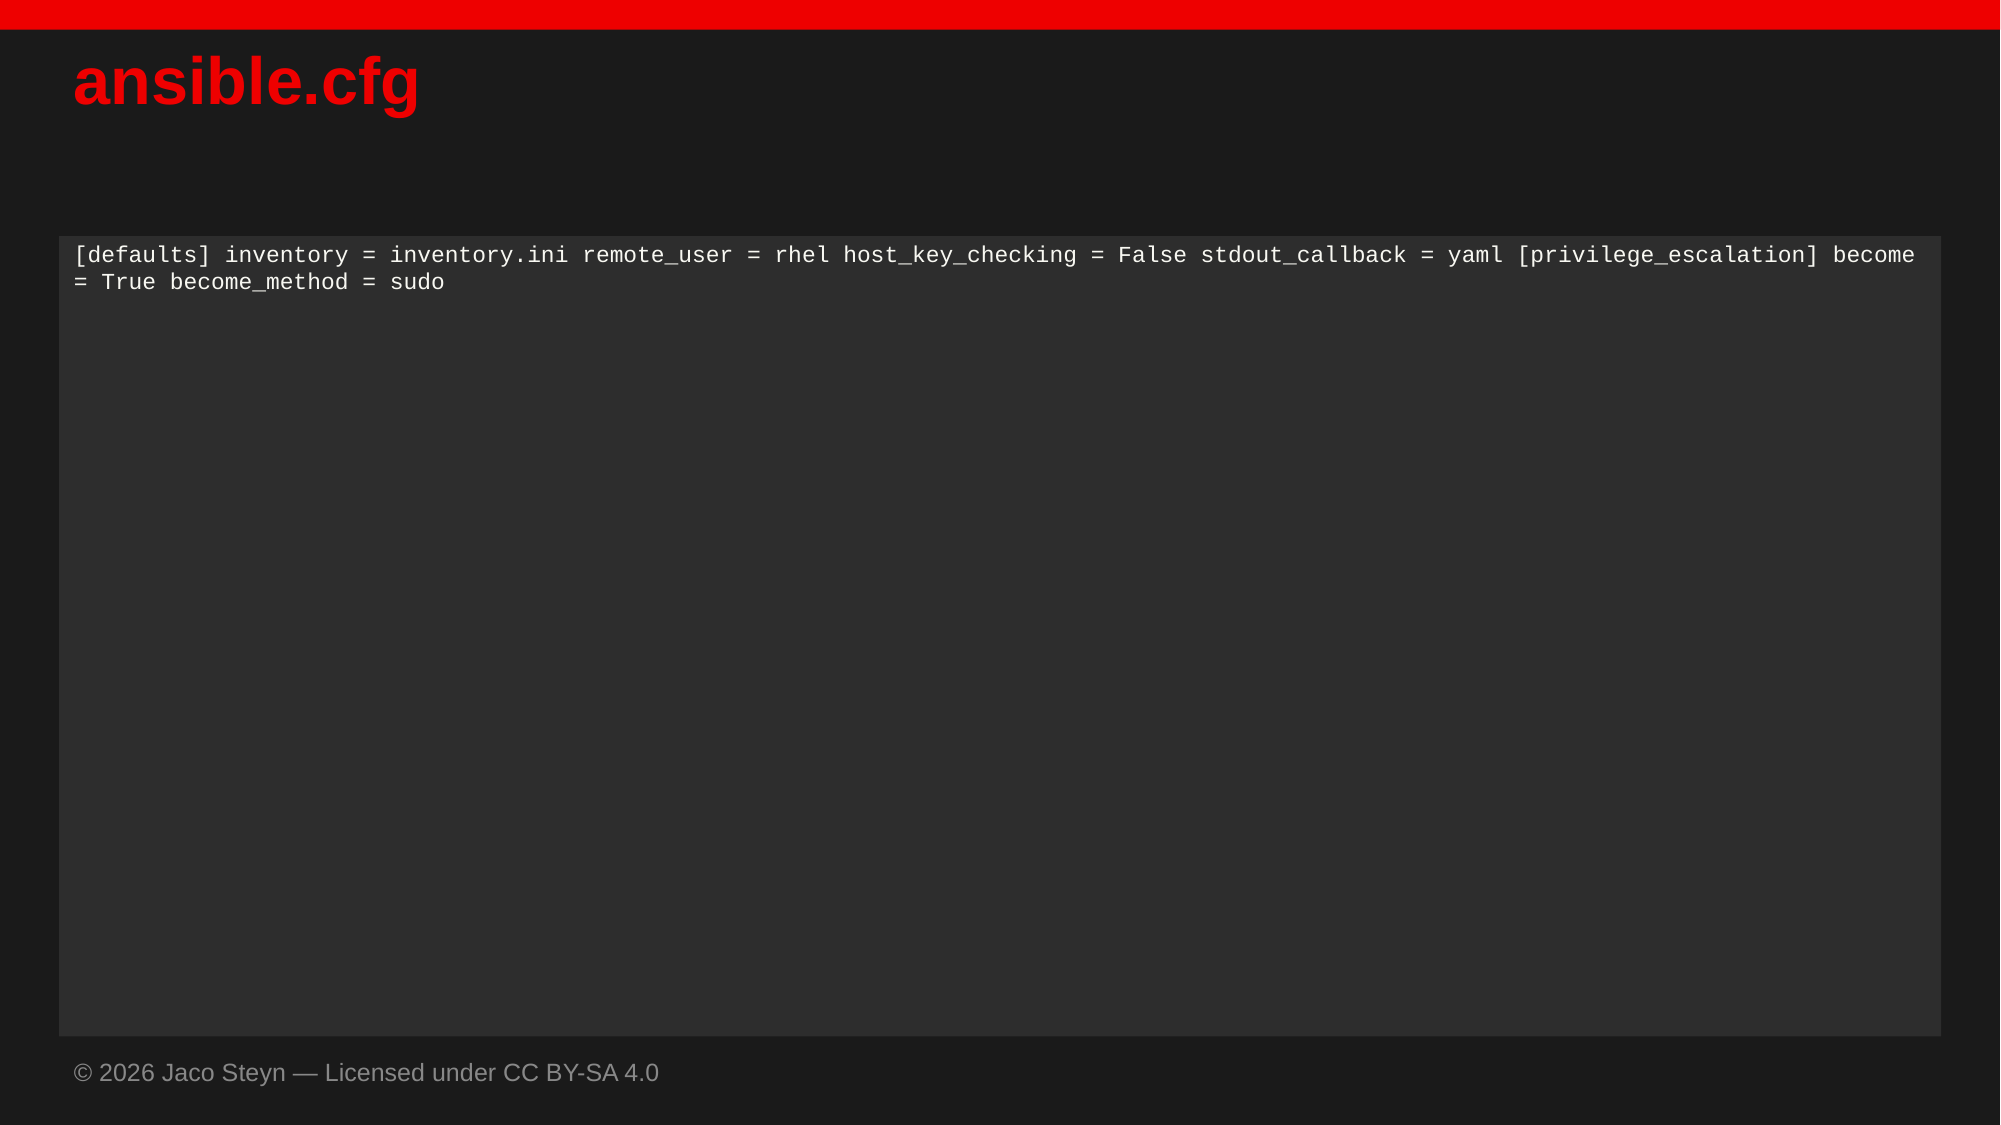

ansible.cfg
[defaults] inventory = inventory.ini remote_user = rhel host_key_checking = False stdout_callback = yaml [privilege_escalation] become = True become_method = sudo
© 2026 Jaco Steyn — Licensed under CC BY-SA 4.0